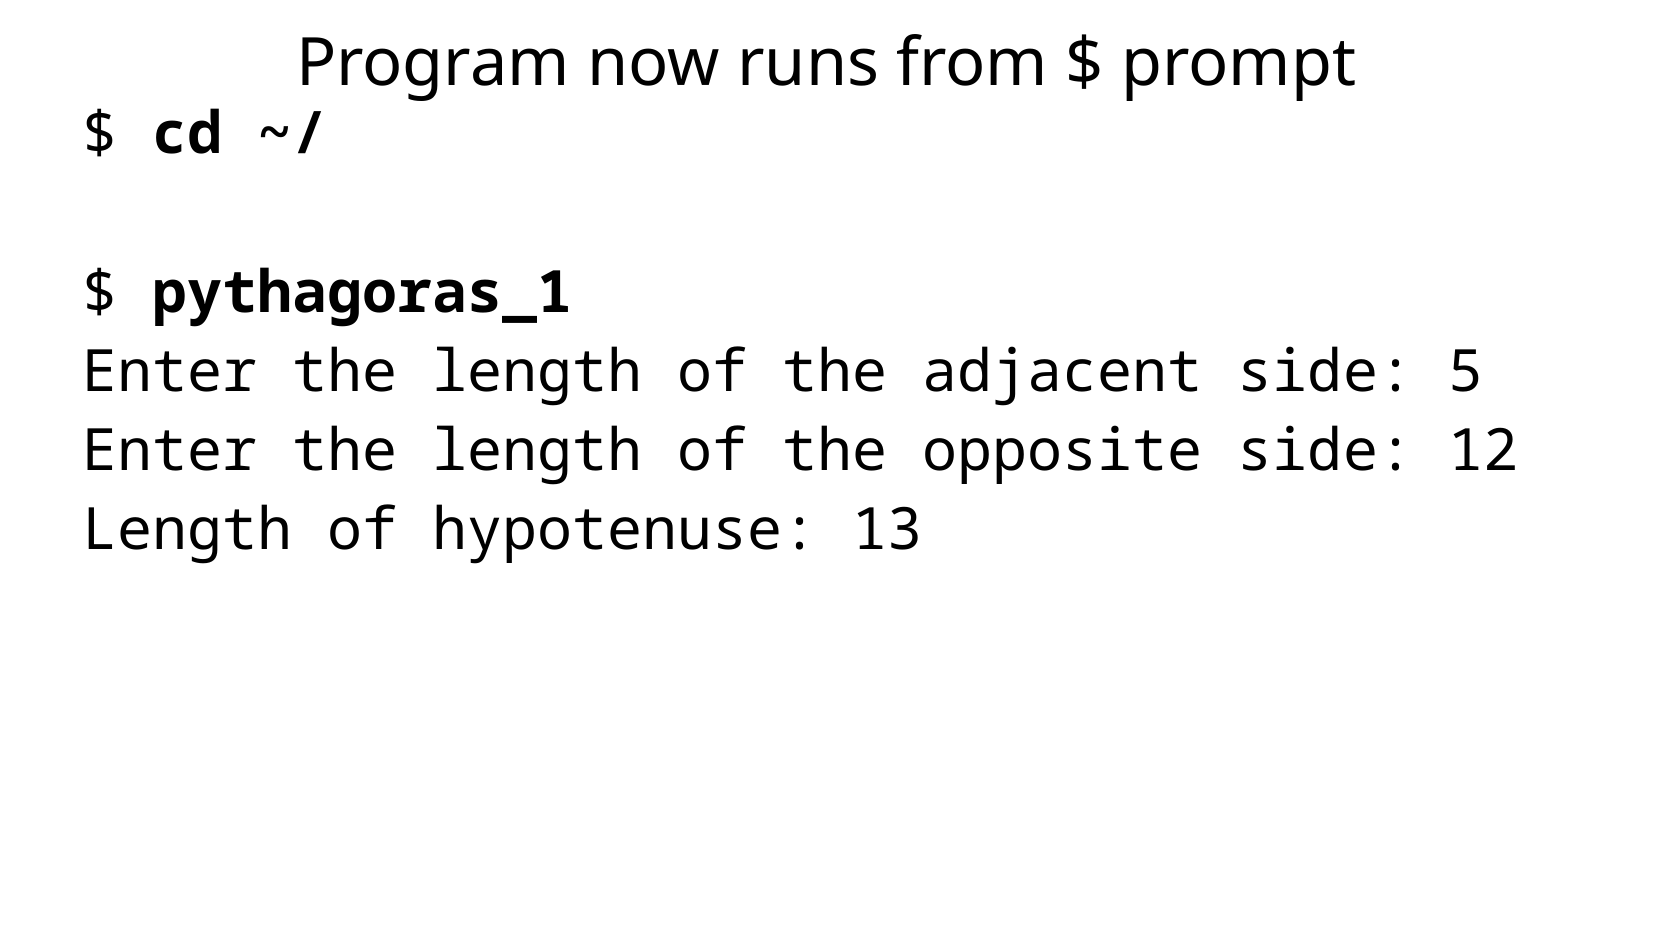

# Program now runs from $ prompt
$ cd ~/
$ pythagoras_1
Enter the length of the adjacent side: 5
Enter the length of the opposite side: 12
Length of hypotenuse: 13